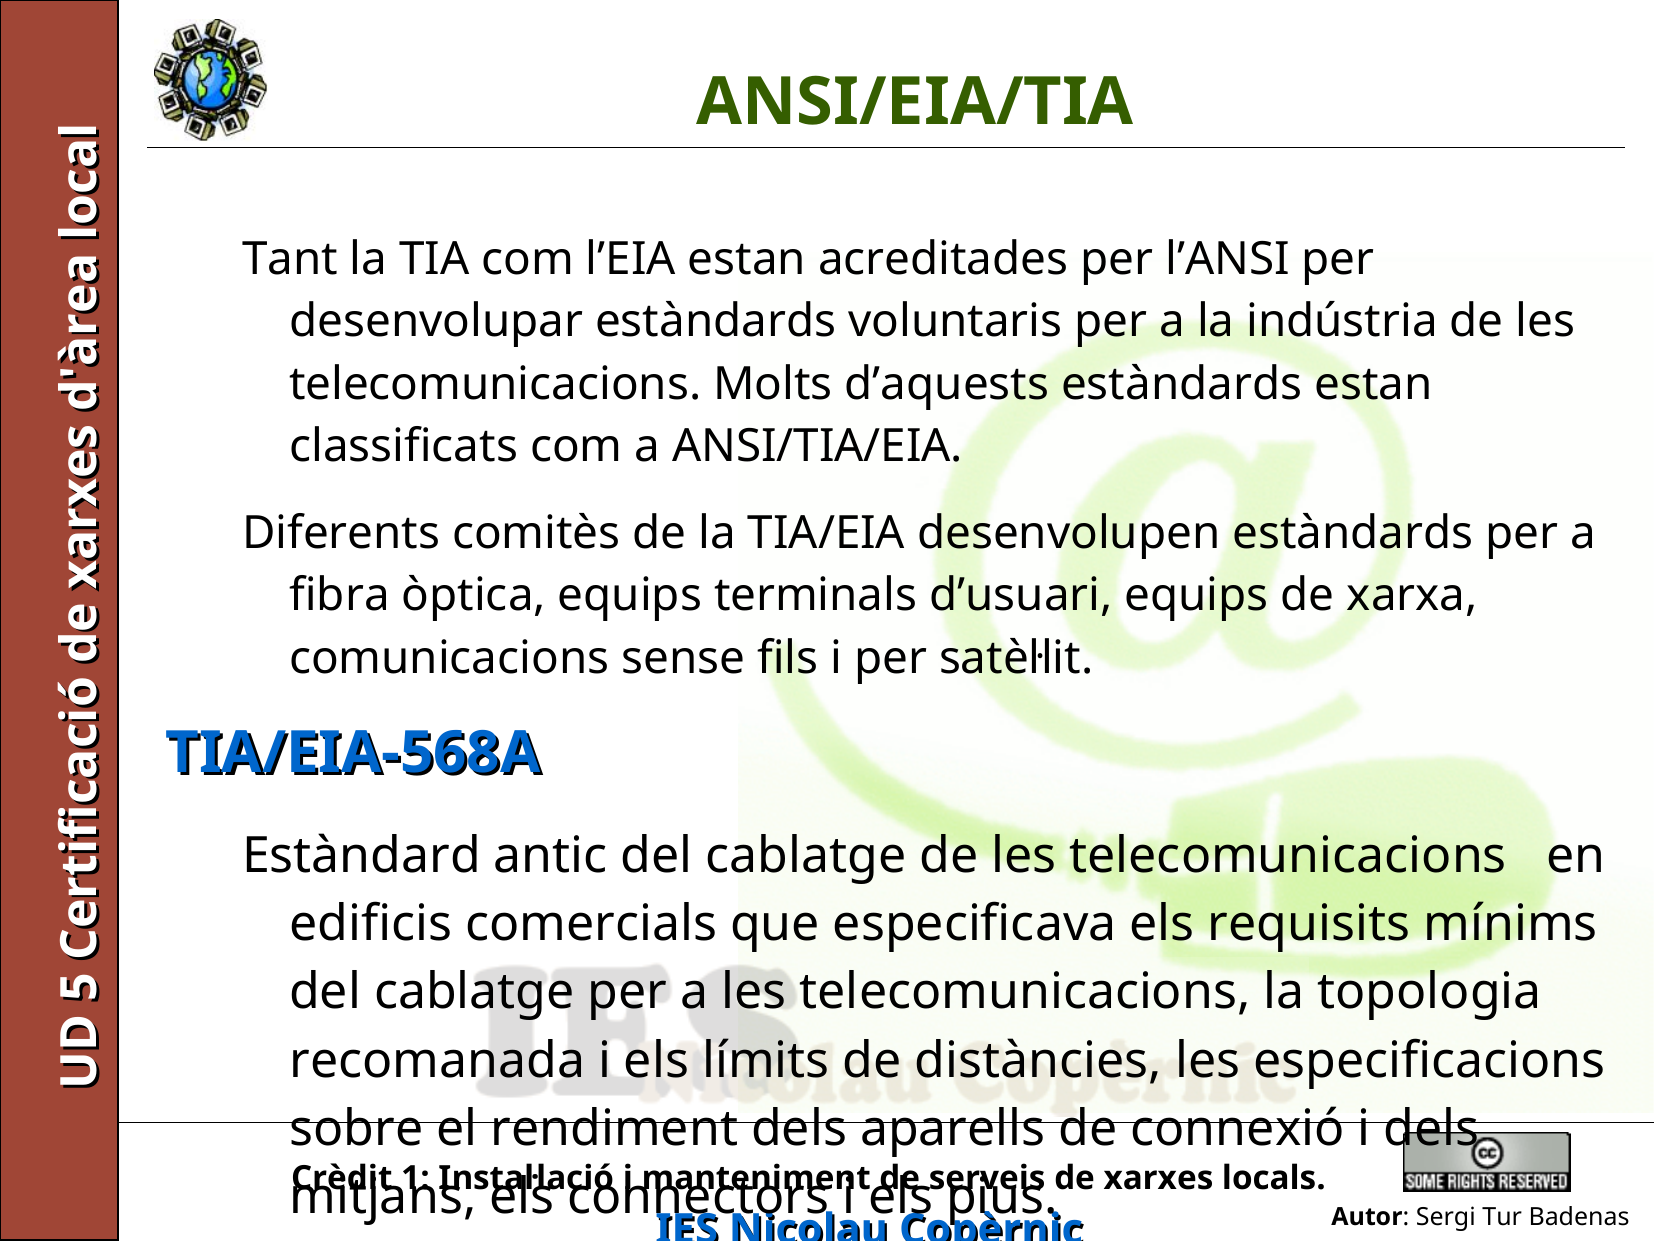

# ANSI/EIA/TIA
Tant la TIA com l’EIA estan acreditades per l’ANSI per desenvolupar estàndards voluntaris per a la indústria de les telecomunicacions. Molts d’aquests estàndards estan classificats com a ANSI/TIA/EIA.
Diferents comitès de la TIA/EIA desenvolupen estàndards per a fibra òptica, equips terminals d’usuari, equips de xarxa, comunicacions sense fils i per satèl·lit.
TIA/EIA-568A
Estàndard antic del cablatge de les telecomunicacions en edificis comercials que especificava els requisits mínims del cablatge per a les telecomunicacions, la topologia recomanada i els límits de distàncies, les especificacions sobre el rendiment dels aparells de connexió i dels mitjans, els connectors i els pius.